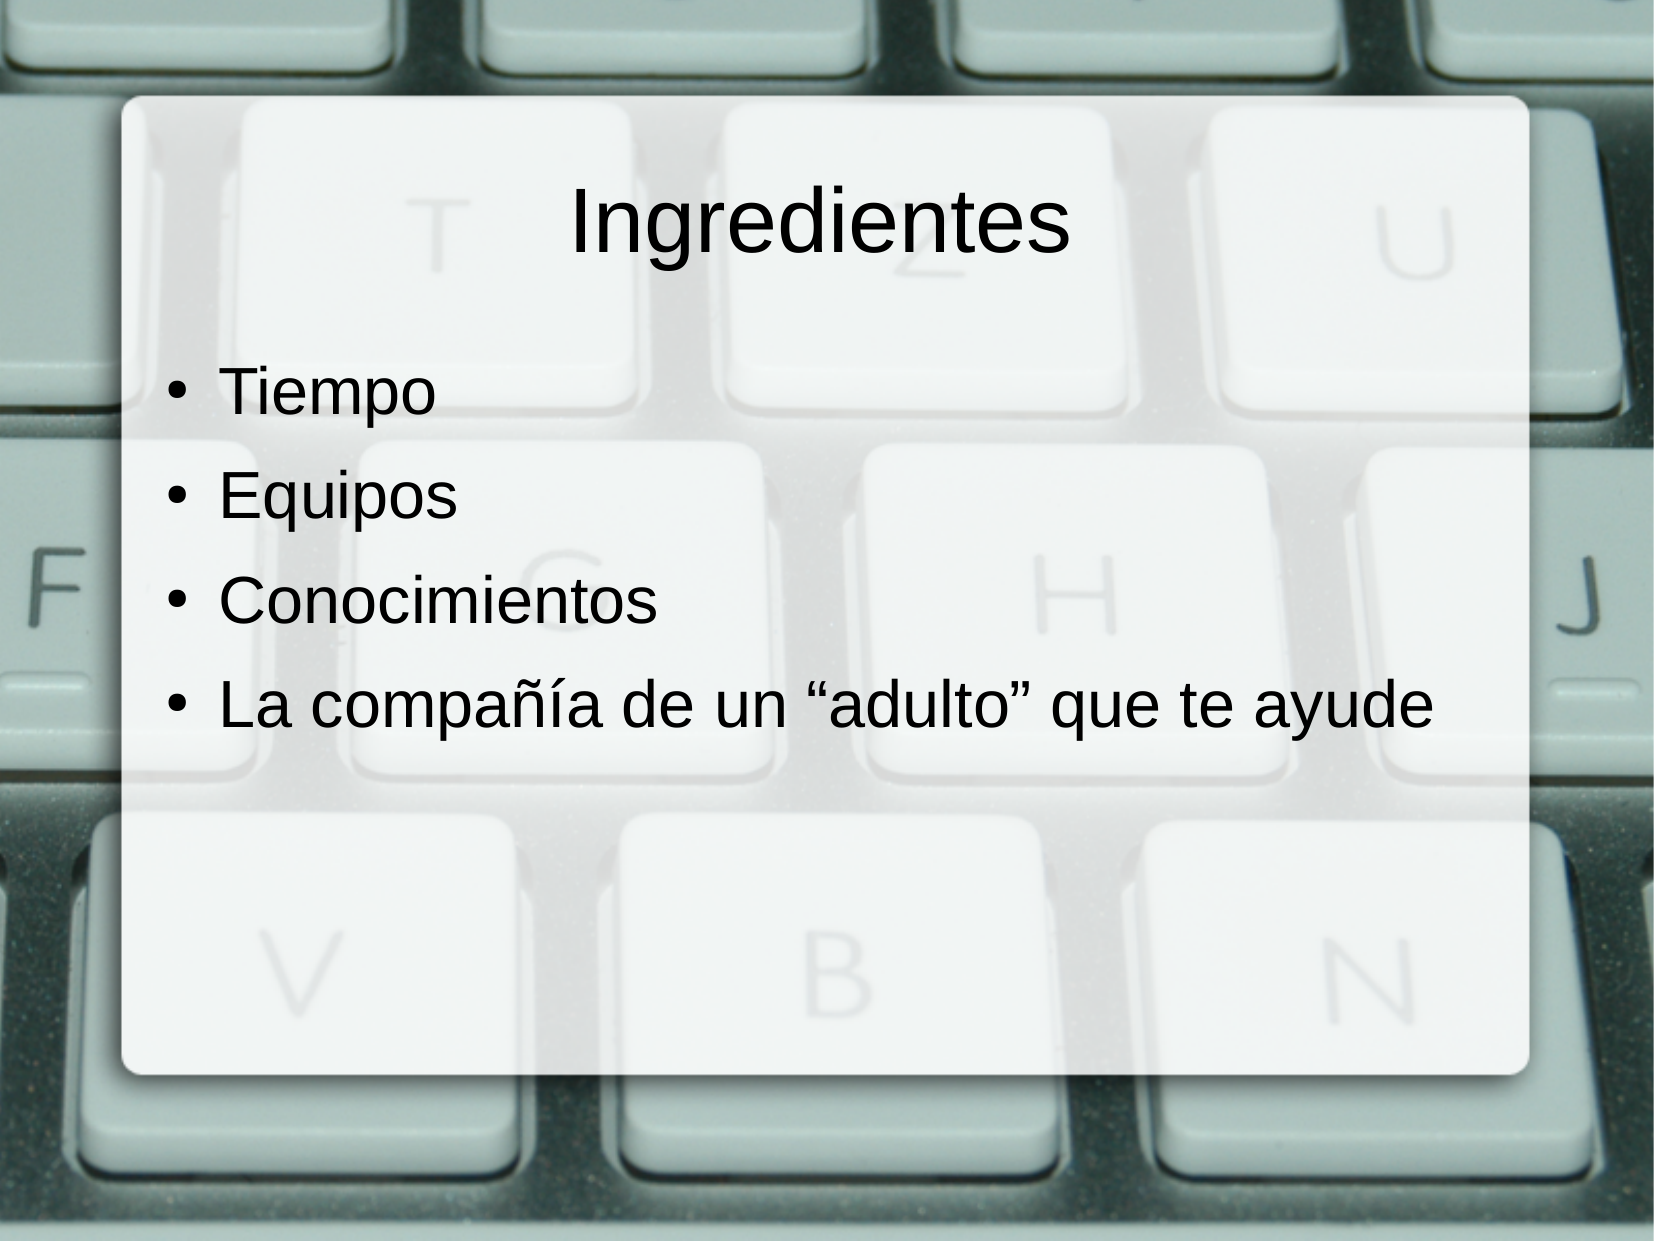

# Ingredientes
Tiempo
Equipos
Conocimientos
La compañía de un “adulto” que te ayude